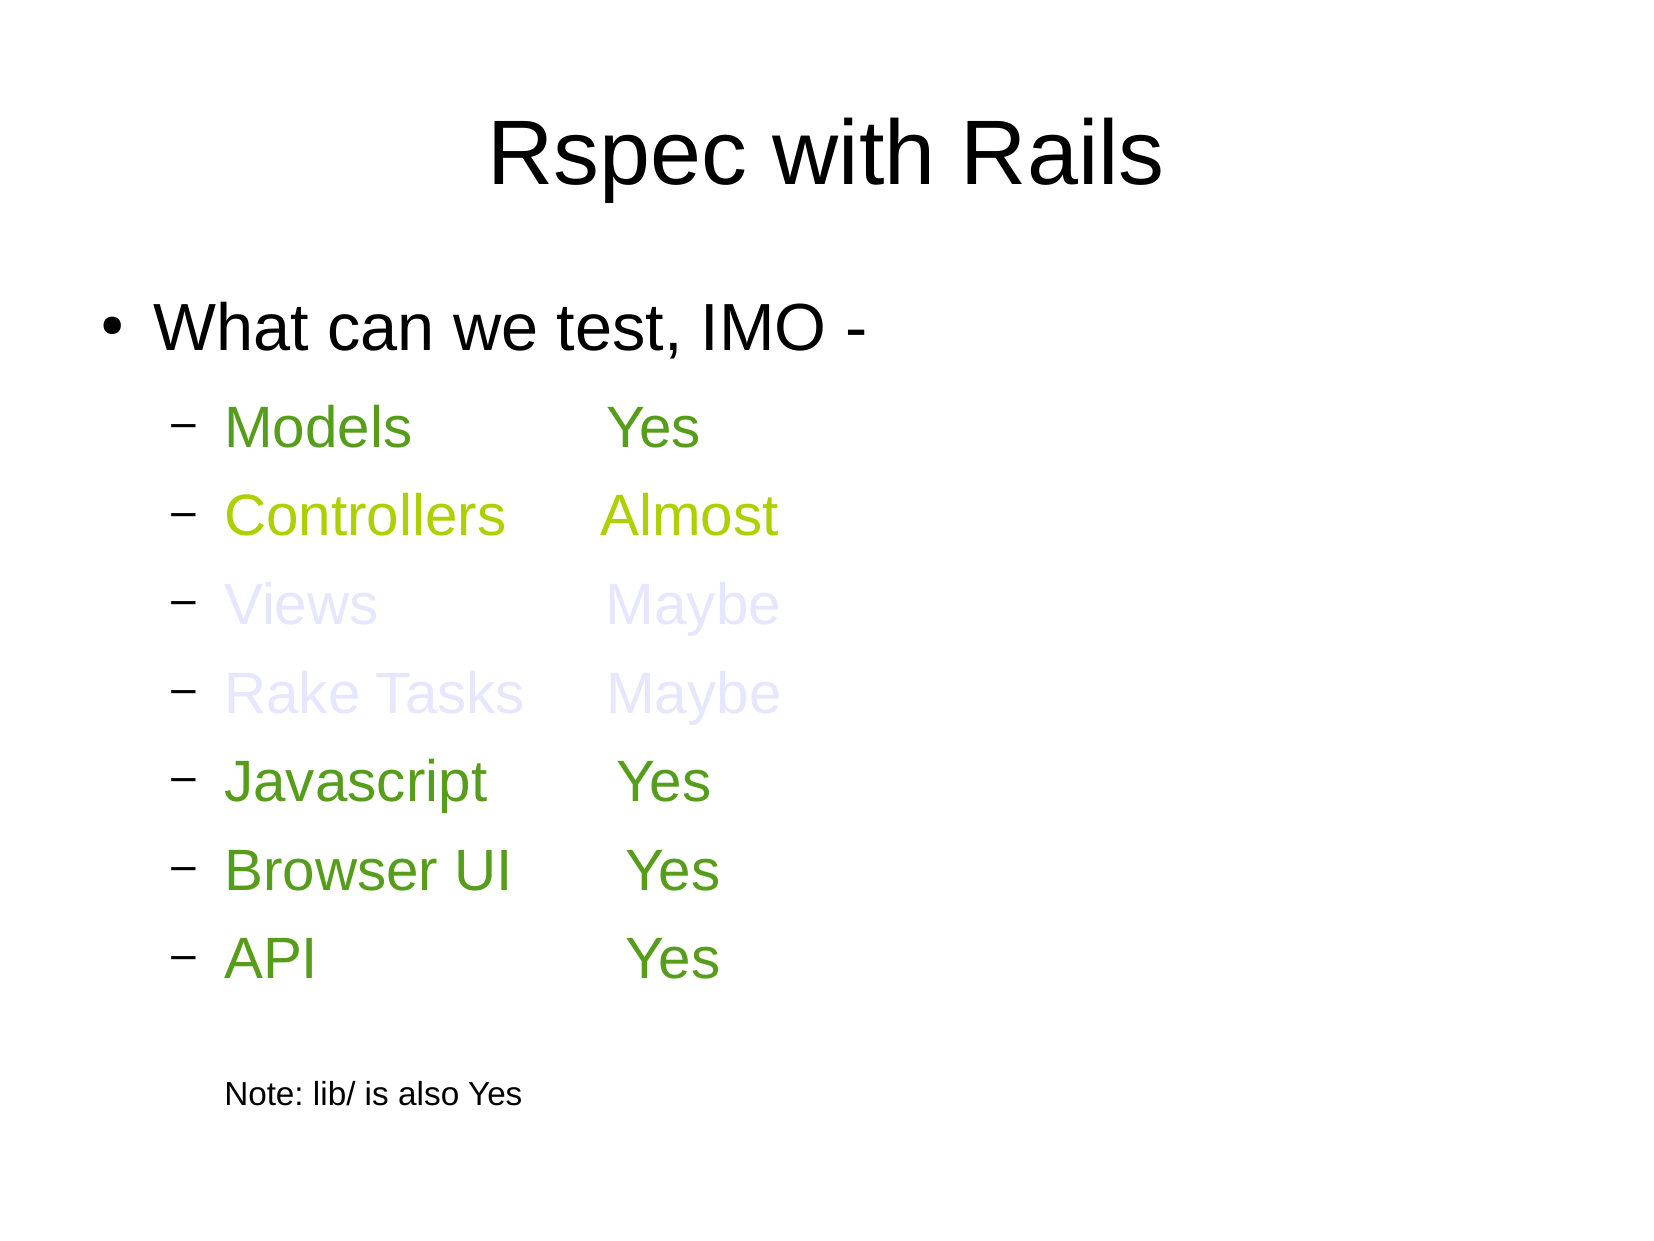

# Rspec with Rails
What can we test, IMO -
Models Yes
Controllers Almost
Views Maybe
Rake Tasks Maybe
Javascript Yes
Browser UI Yes
API Yes
Note: lib/ is also Yes